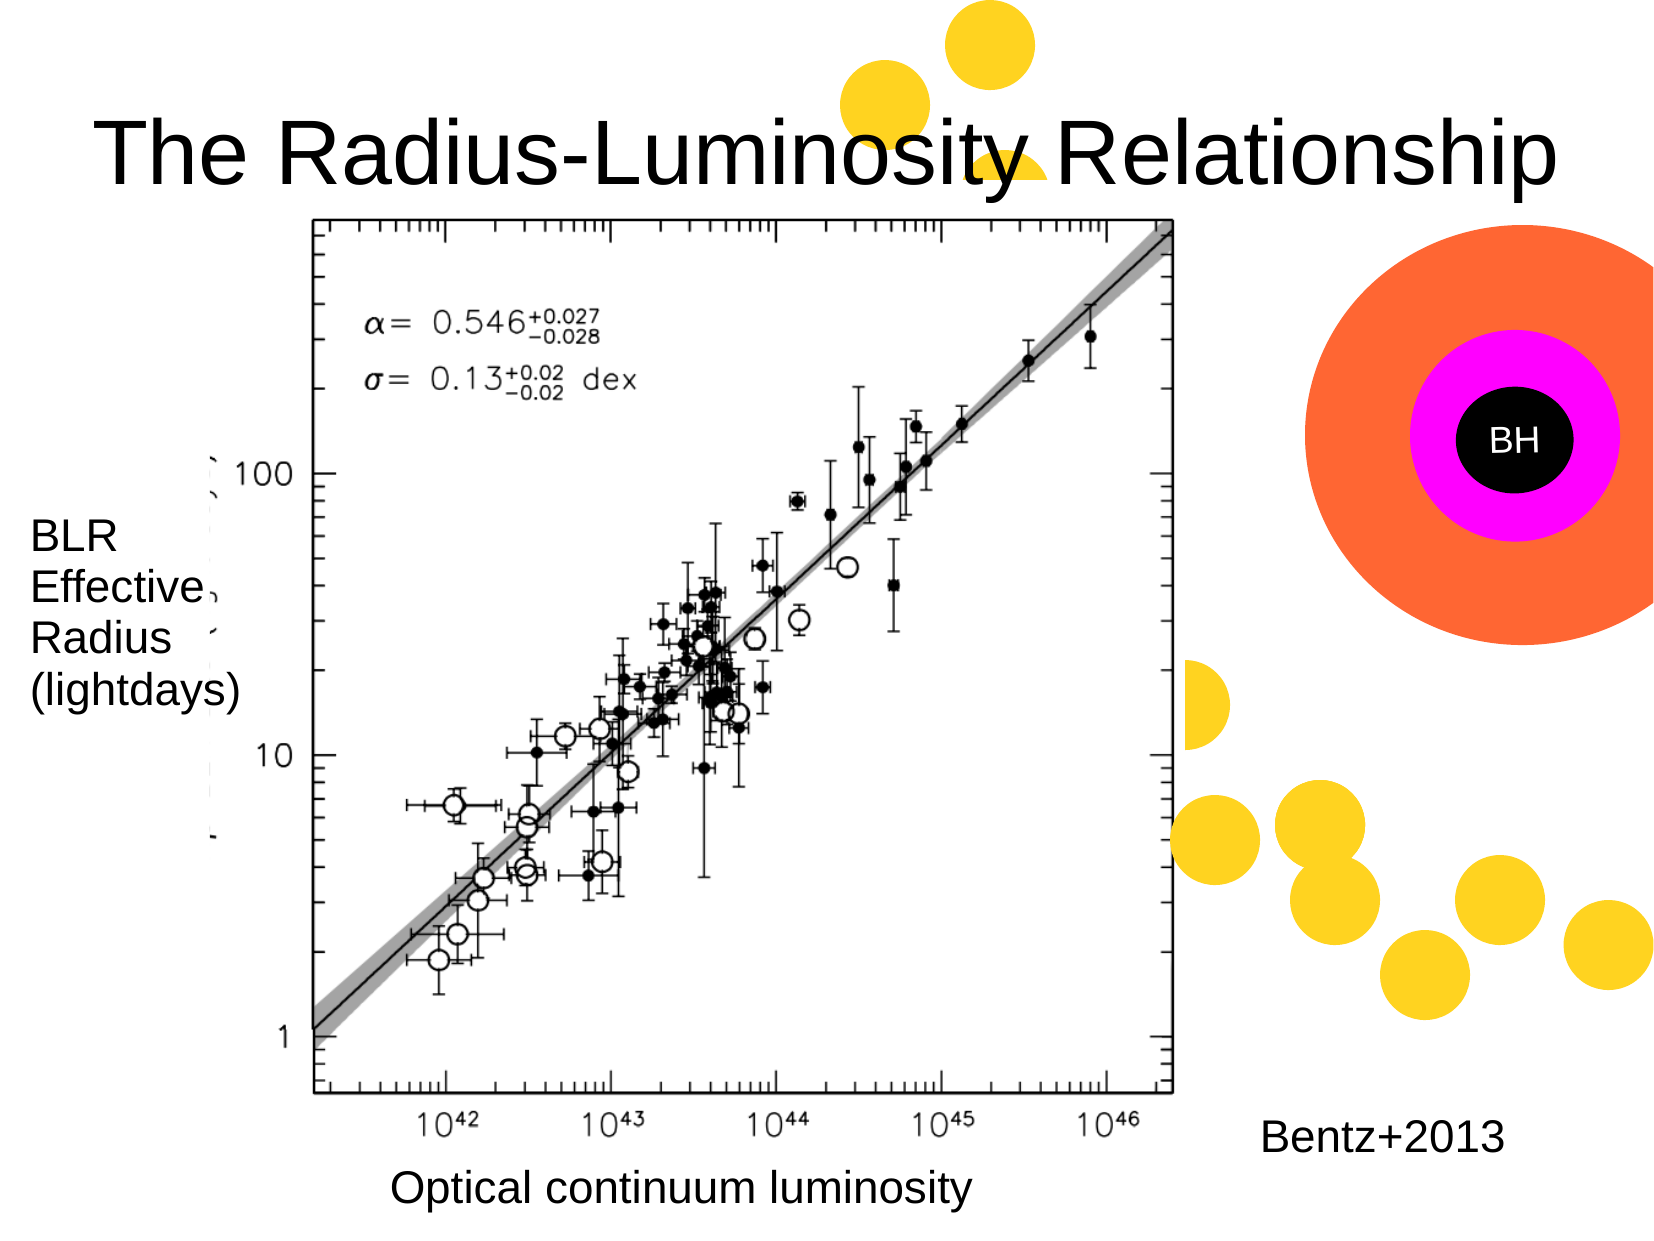

# The Radius-Luminosity Relationship
BH
BLR
Effective
Radius
(lightdays)
Bentz+2013
Optical continuum luminosity